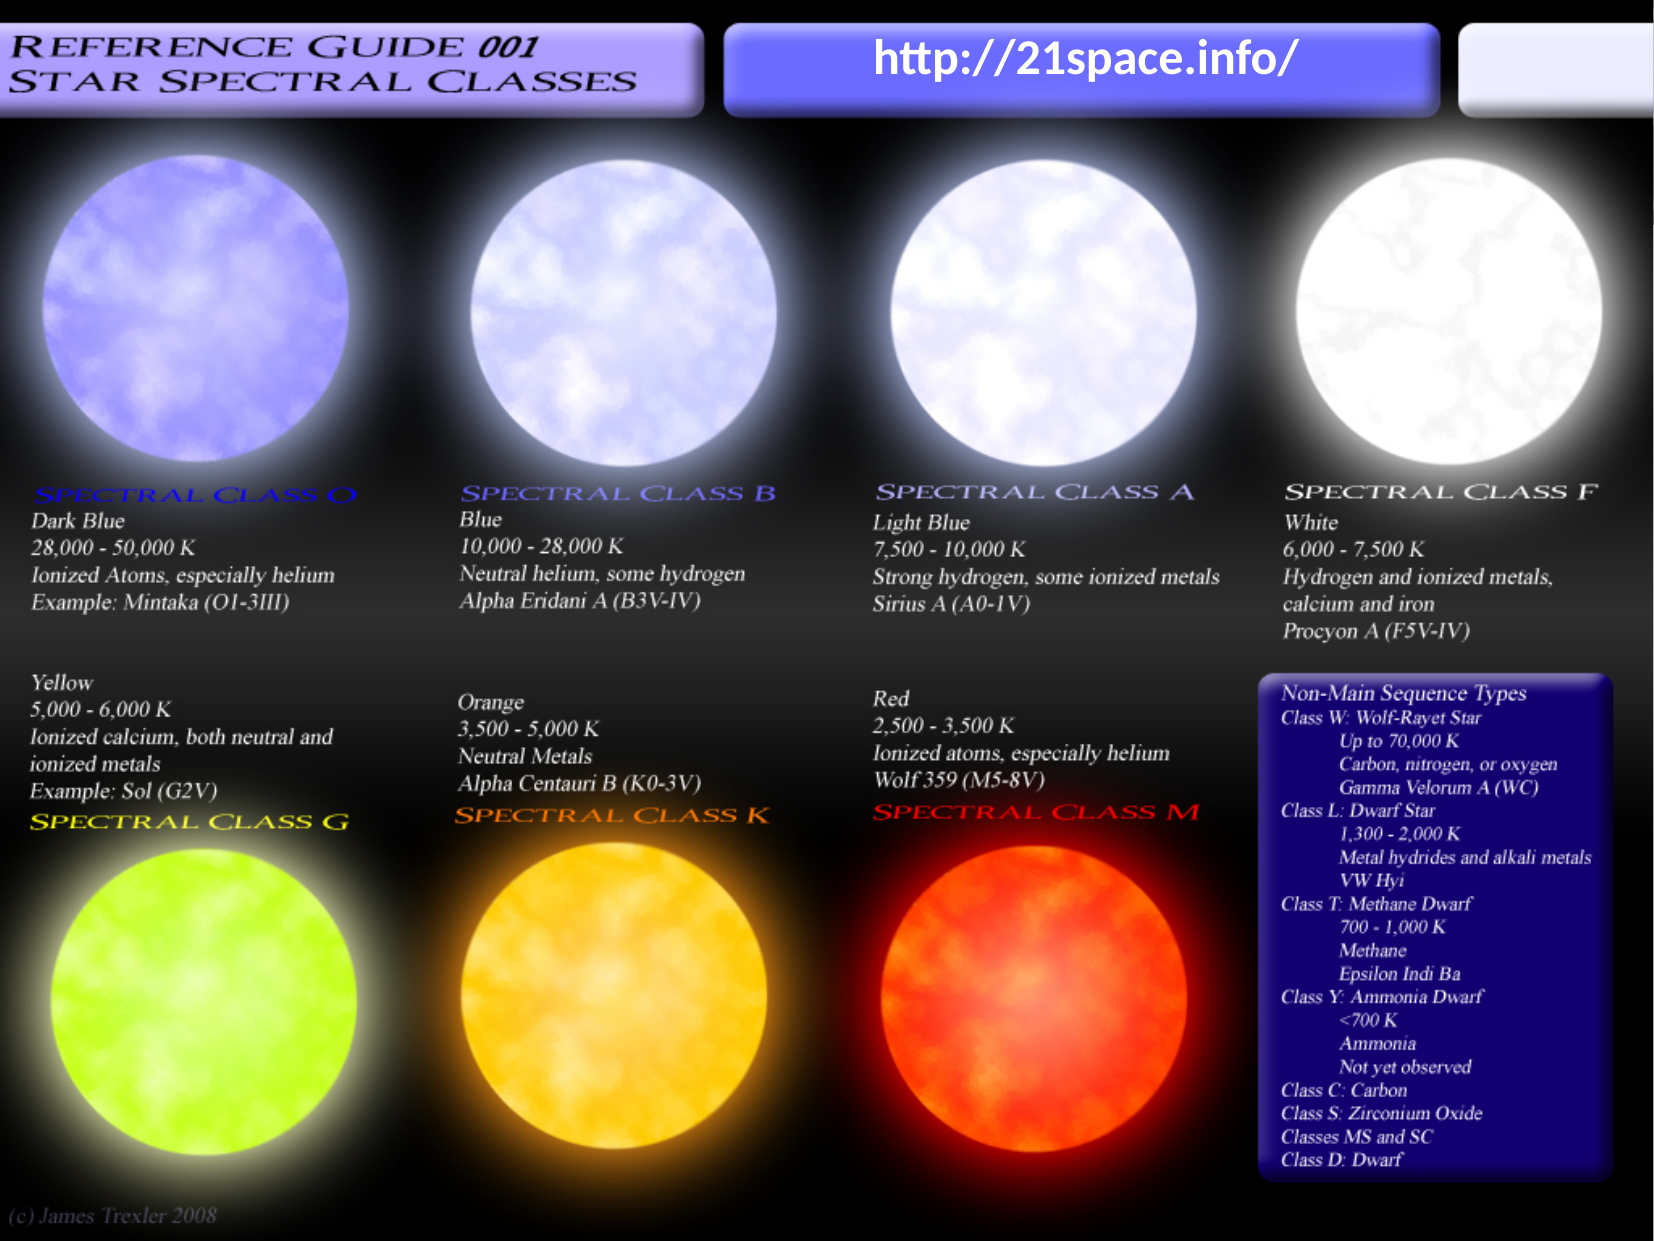

http://21space.info/
Oct 09, 2019
Asorey IPAC 2019 U02C03
15